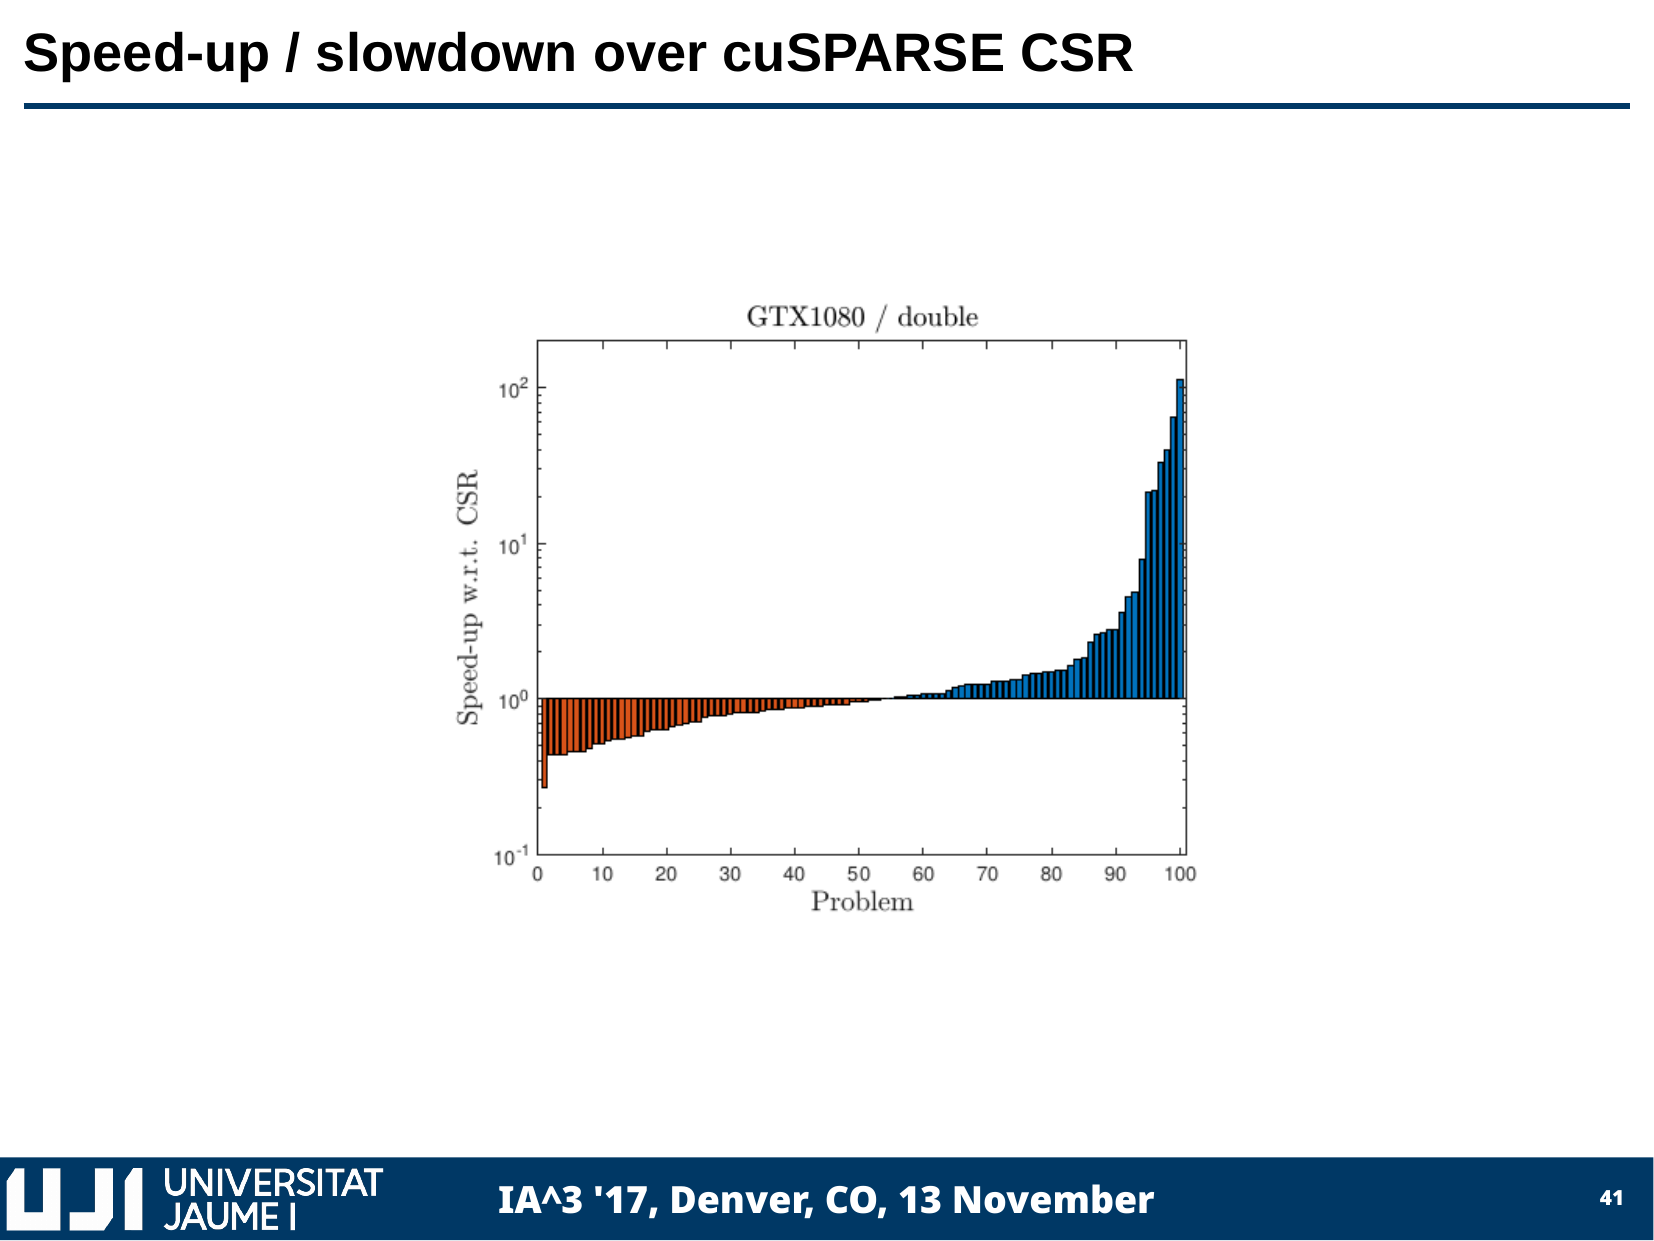

# Speed-up / slowdown over cuSPARSE CSR
IA^3 '17, Denver, CO, 13 November
41